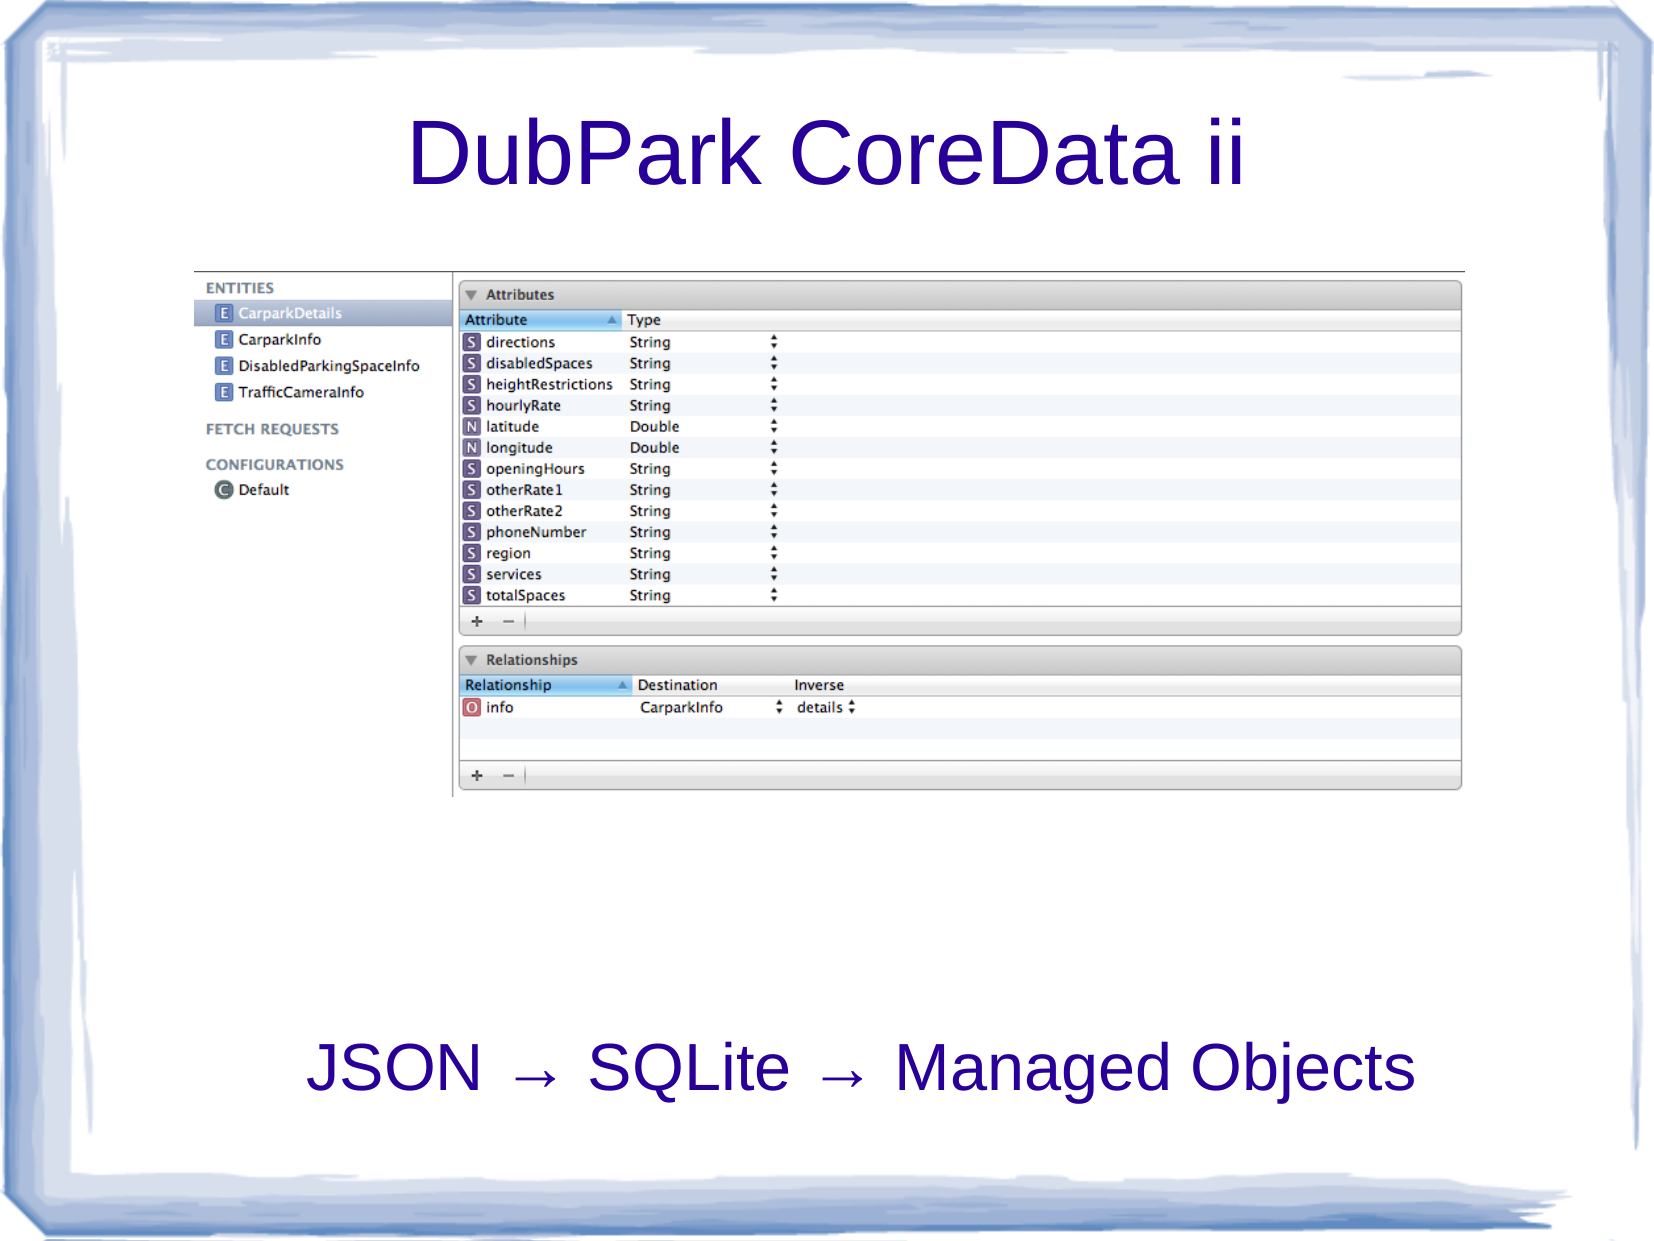

# DubPark CoreData ii
JSON → SQLite → Managed Objects